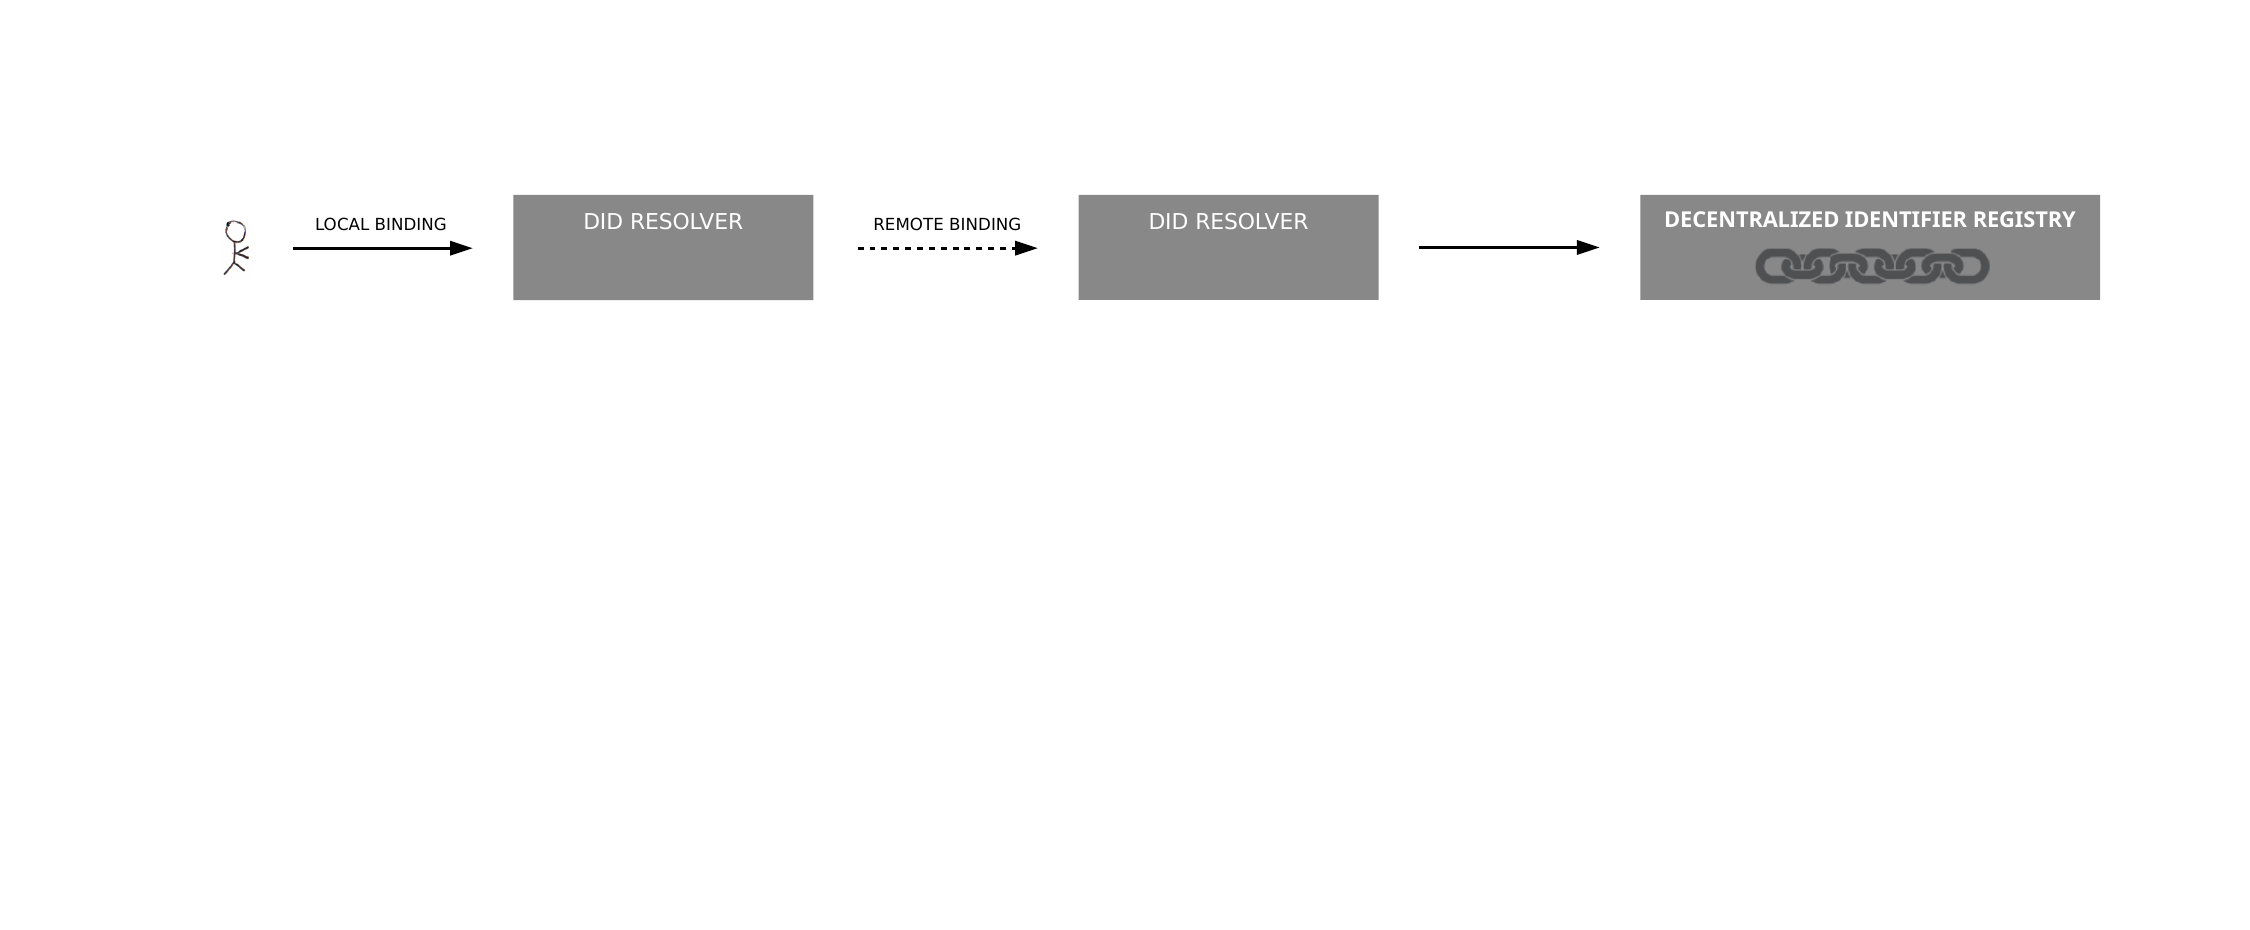

DID RESOLVER
DECENTRALIZED IDENTIFIER REGISTRY
DID RESOLVER
REMOTE BINDING
LOCAL BINDING